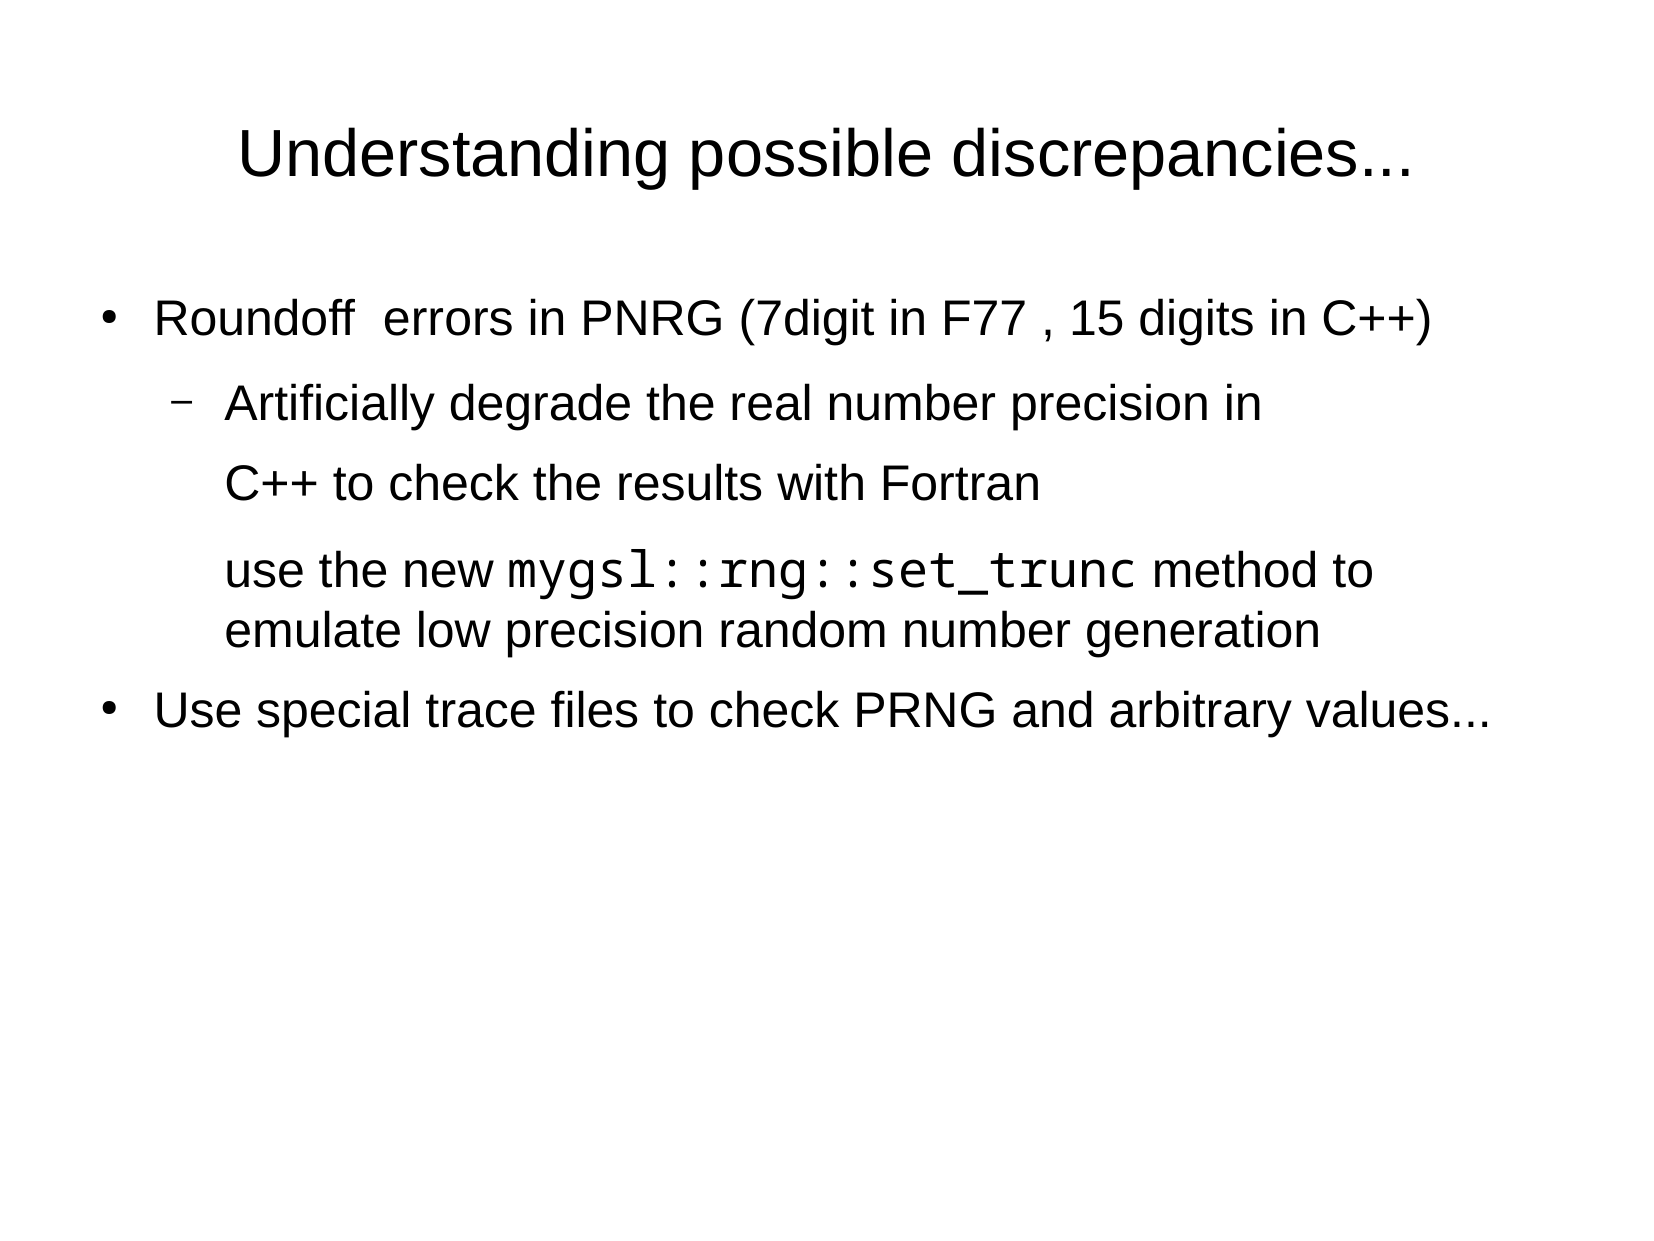

# Understanding possible discrepancies...
Roundoff errors in PNRG (7digit in F77 , 15 digits in C++)
Artificially degrade the real number precision in
C++ to check the results with Fortran
use the new mygsl::rng::set_trunc method to emulate low precision random number generation
Use special trace files to check PRNG and arbitrary values...